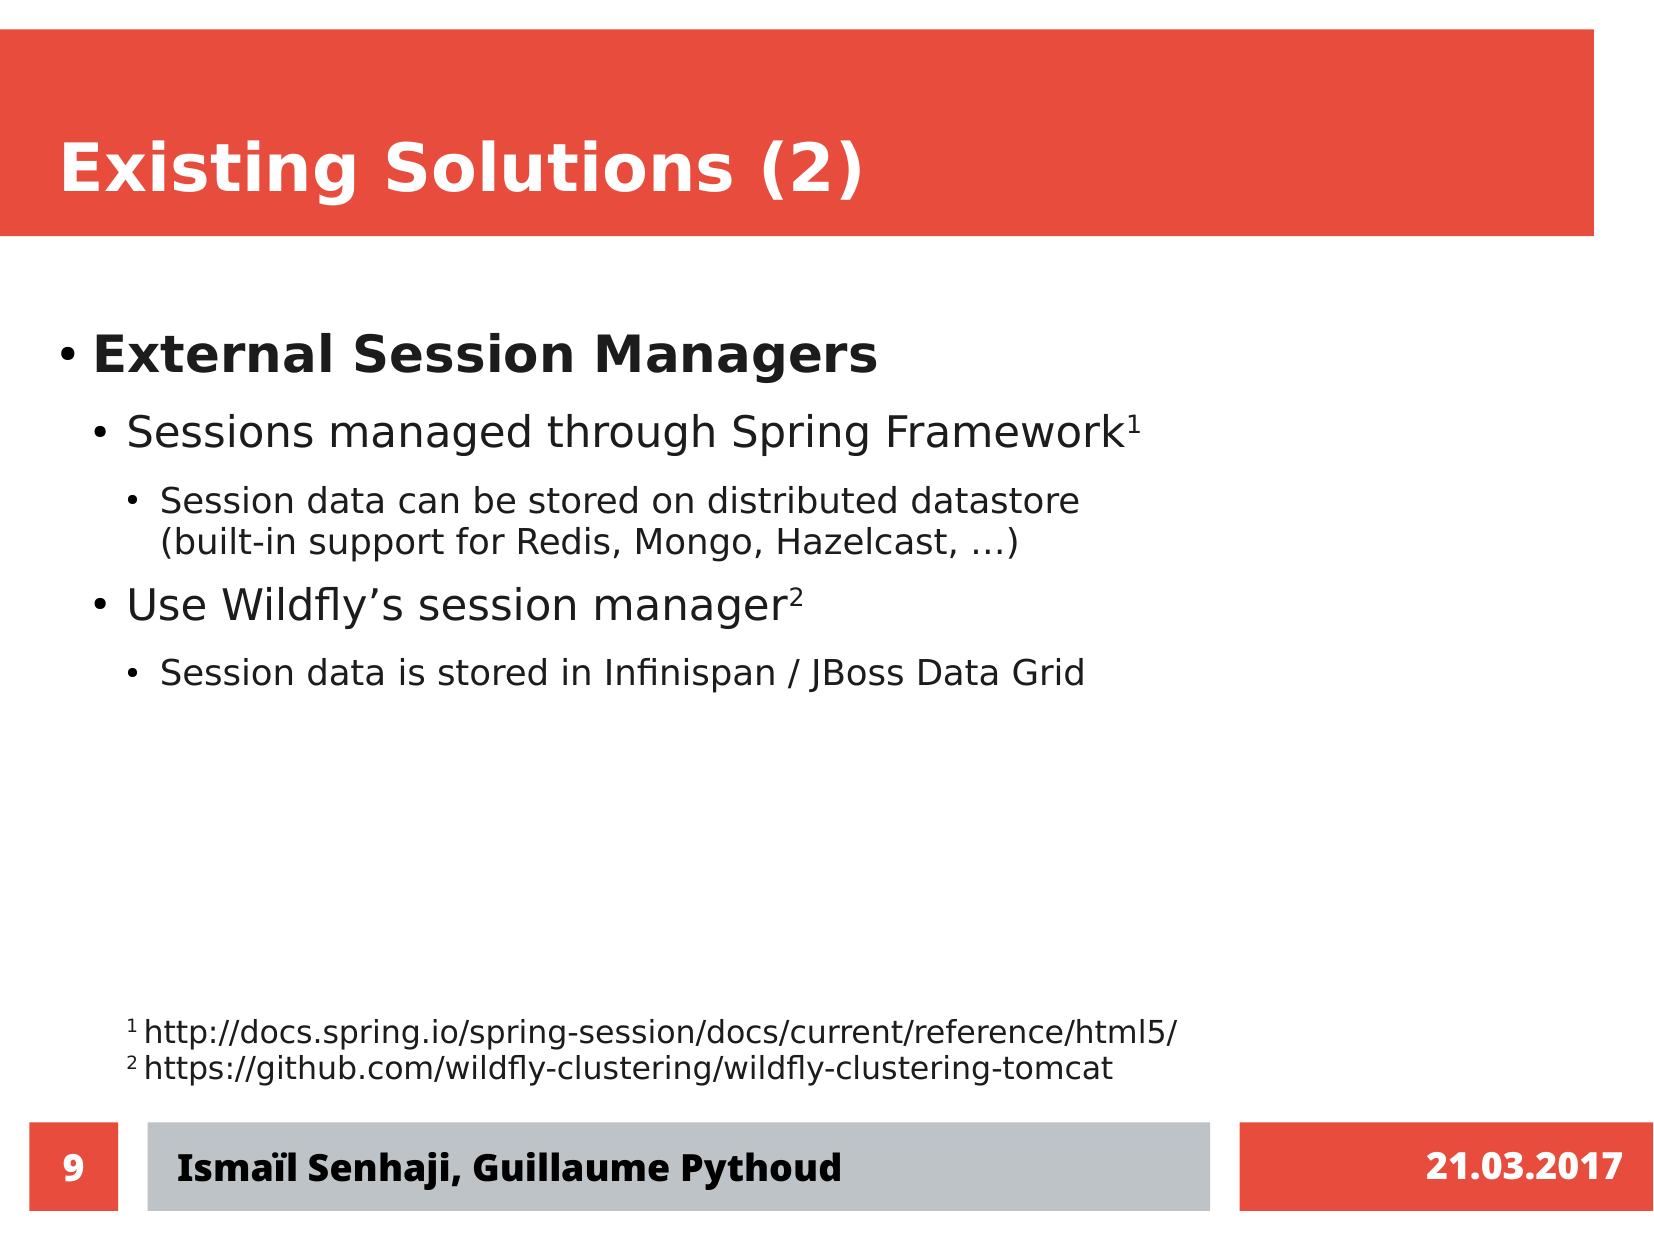

# Existing Solutions (2)
External Session Managers
Sessions managed through Spring Framework1
Session data can be stored on distributed datastore
(built-in support for Redis, Mongo, Hazelcast, …)
Use Wildfly’s session manager2
Session data is stored in Infinispan / JBoss Data Grid
1 http://docs.spring.io/spring-session/docs/current/reference/html5/
2 https://github.com/wildfly-clustering/wildfly-clustering-tomcat
9
Ismaïl Senhaji, Guillaume Pythoud
21.03.2017